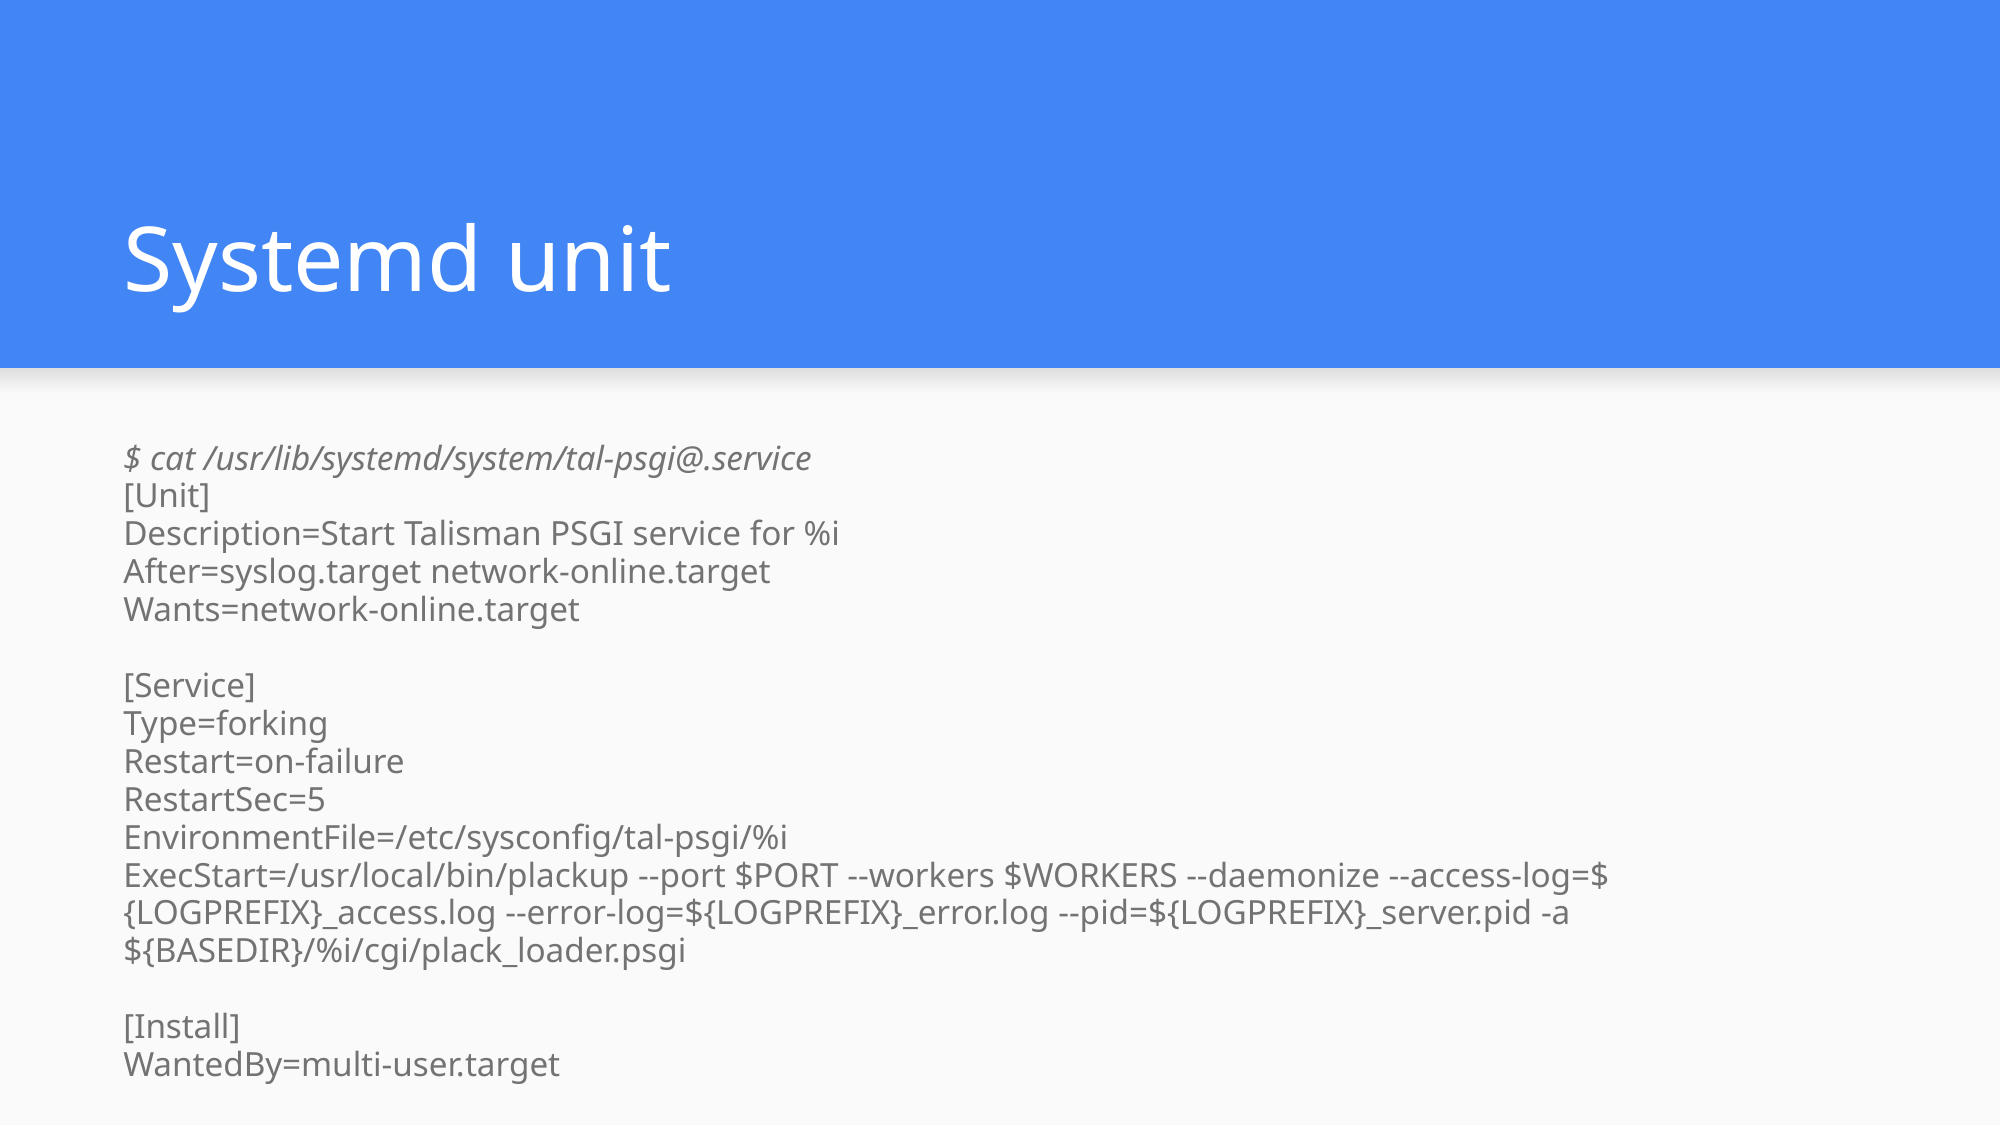

# Systemd unit
$ cat /usr/lib/systemd/system/tal-psgi@.service
[Unit]
Description=Start Talisman PSGI service for %i
After=syslog.target network-online.target
Wants=network-online.target
[Service]
Type=forking
Restart=on-failure
RestartSec=5
EnvironmentFile=/etc/sysconfig/tal-psgi/%i
ExecStart=/usr/local/bin/plackup --port $PORT --workers $WORKERS --daemonize --access-log=${LOGPREFIX}_access.log --error-log=${LOGPREFIX}_error.log --pid=${LOGPREFIX}_server.pid -a ${BASEDIR}/%i/cgi/plack_loader.psgi
[Install]
WantedBy=multi-user.target